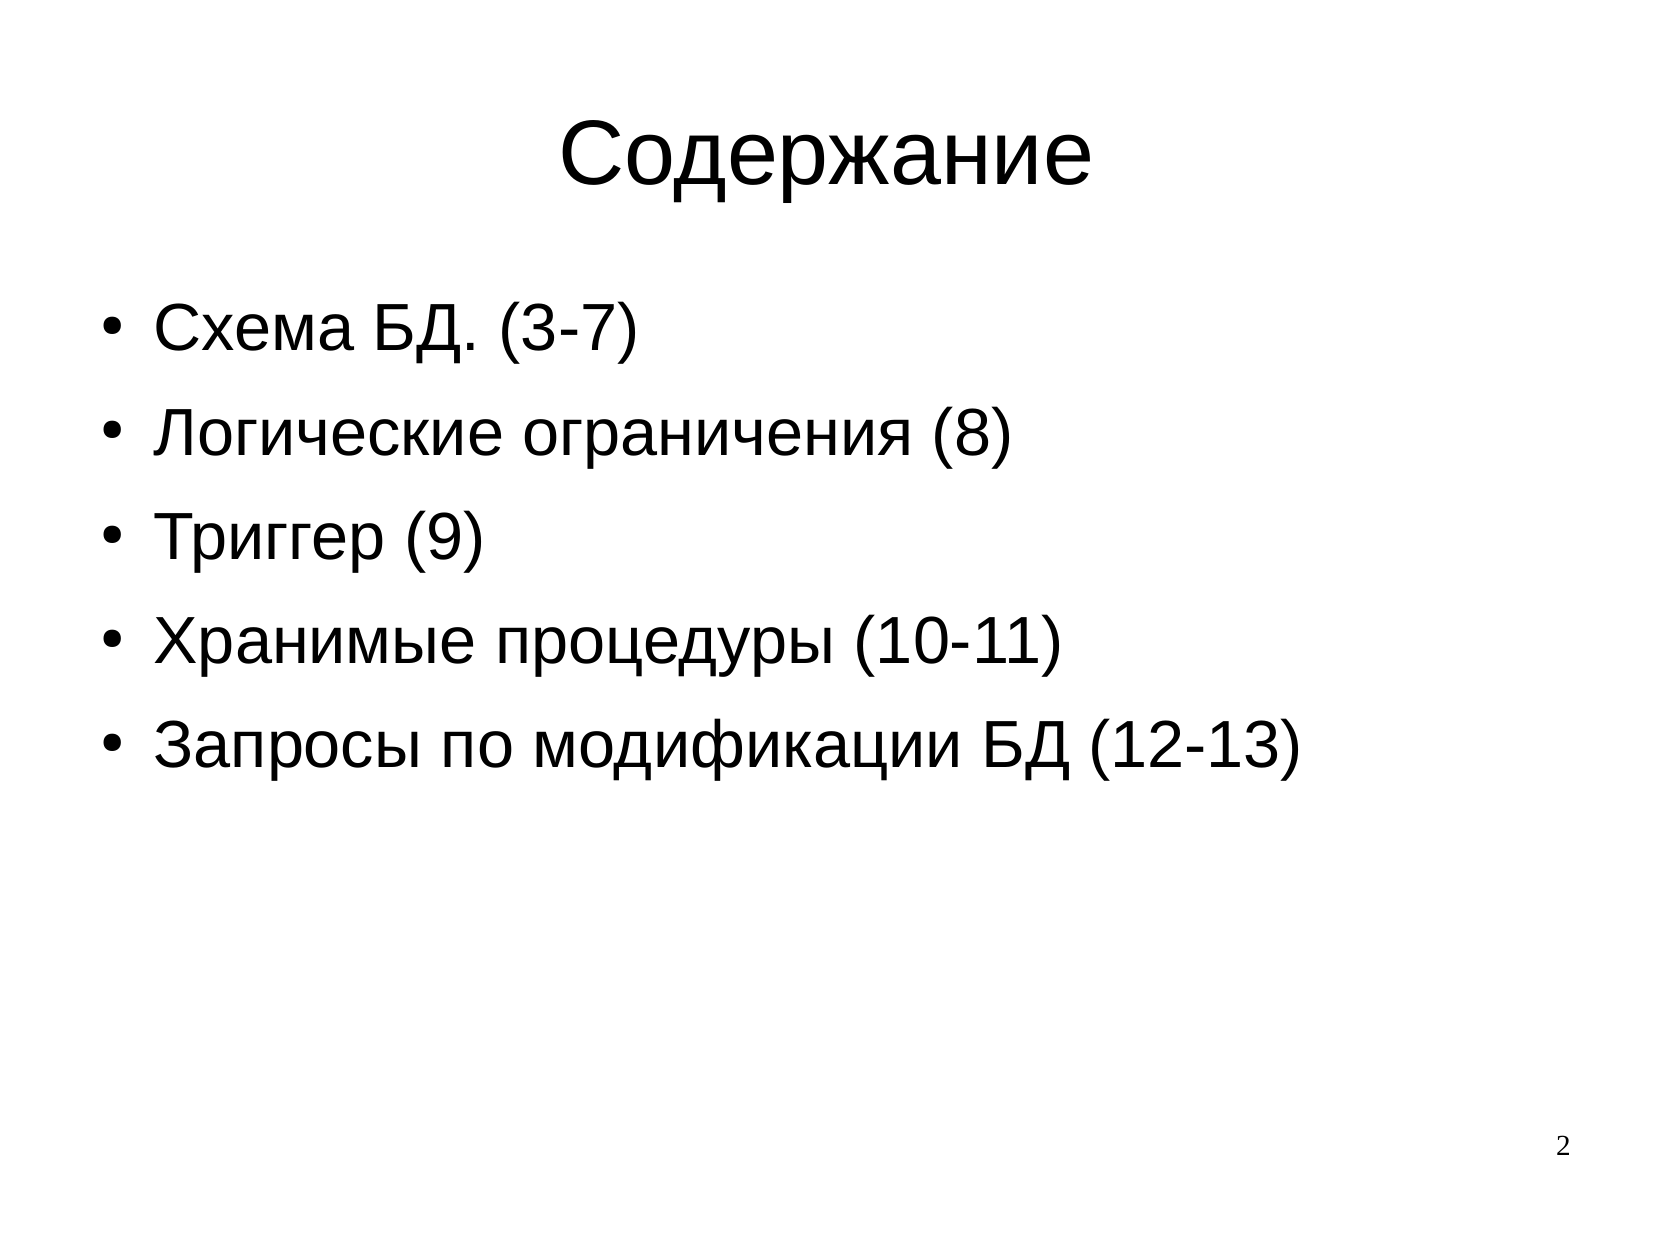

# Содержание
Схема БД. (3-7)
Логические ограничения (8)
Триггер (9)
Хранимые процедуры (10-11)
Запросы по модификации БД (12-13)
2